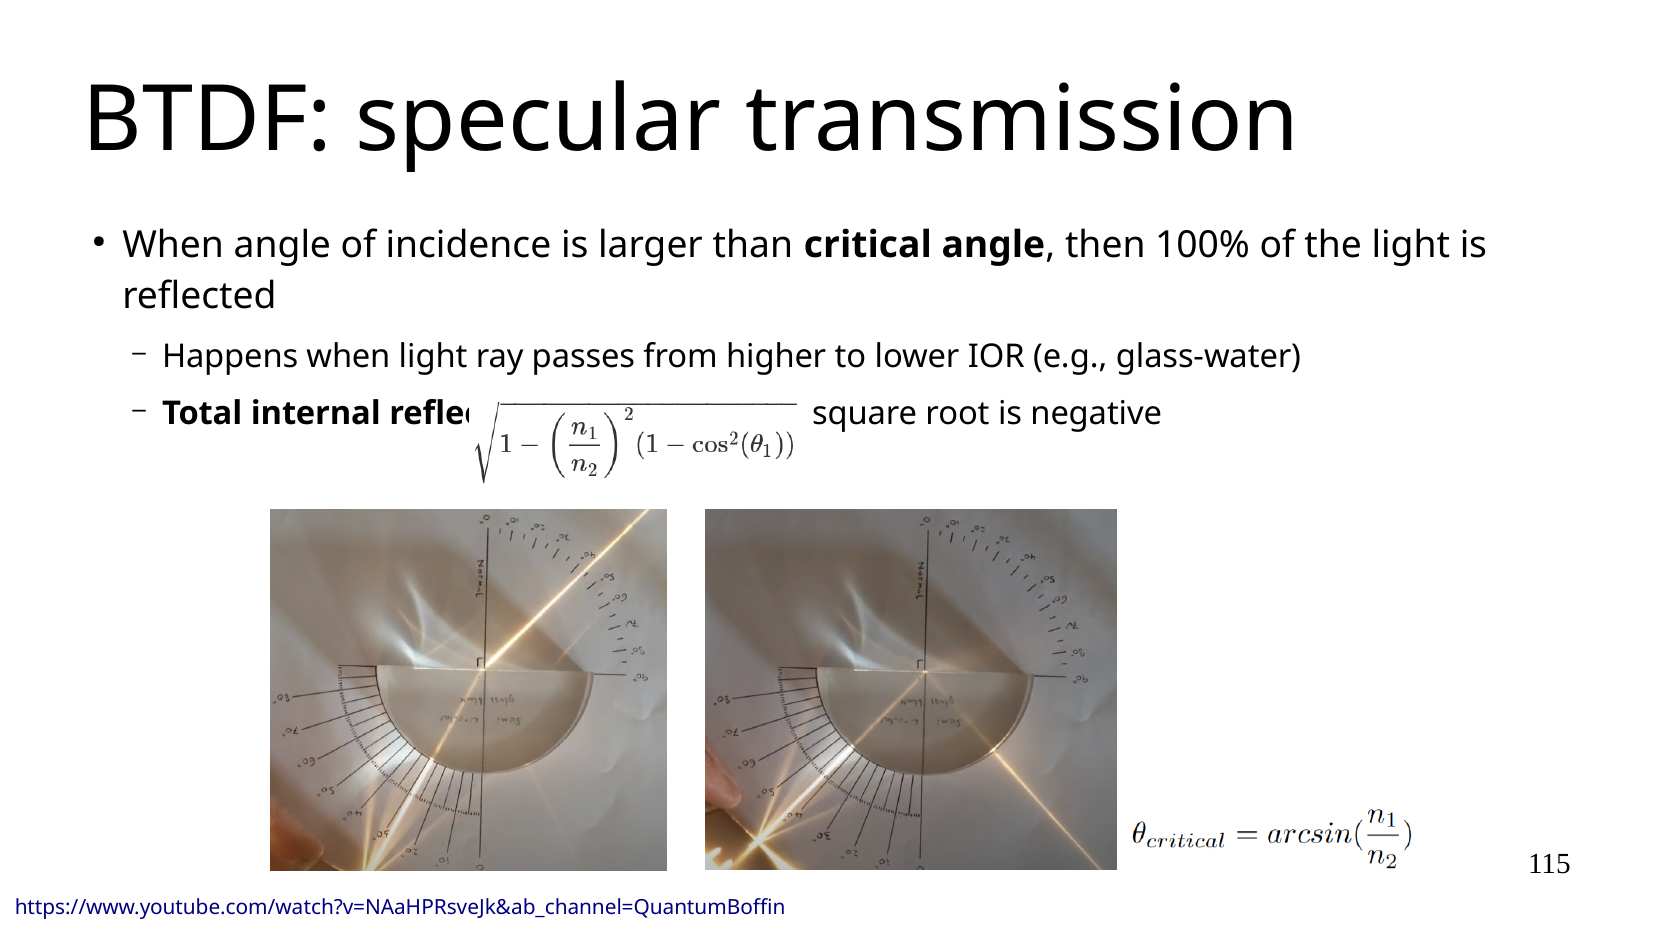

# BTDF: specular transmission
When angle of incidence is larger than critical angle, then 100% of the light is reflected
Happens when light ray passes from higher to lower IOR (e.g., glass-water)
Total internal reflection test: term under square root is negative
115
https://www.youtube.com/watch?v=NAaHPRsveJk&ab_channel=QuantumBoffin